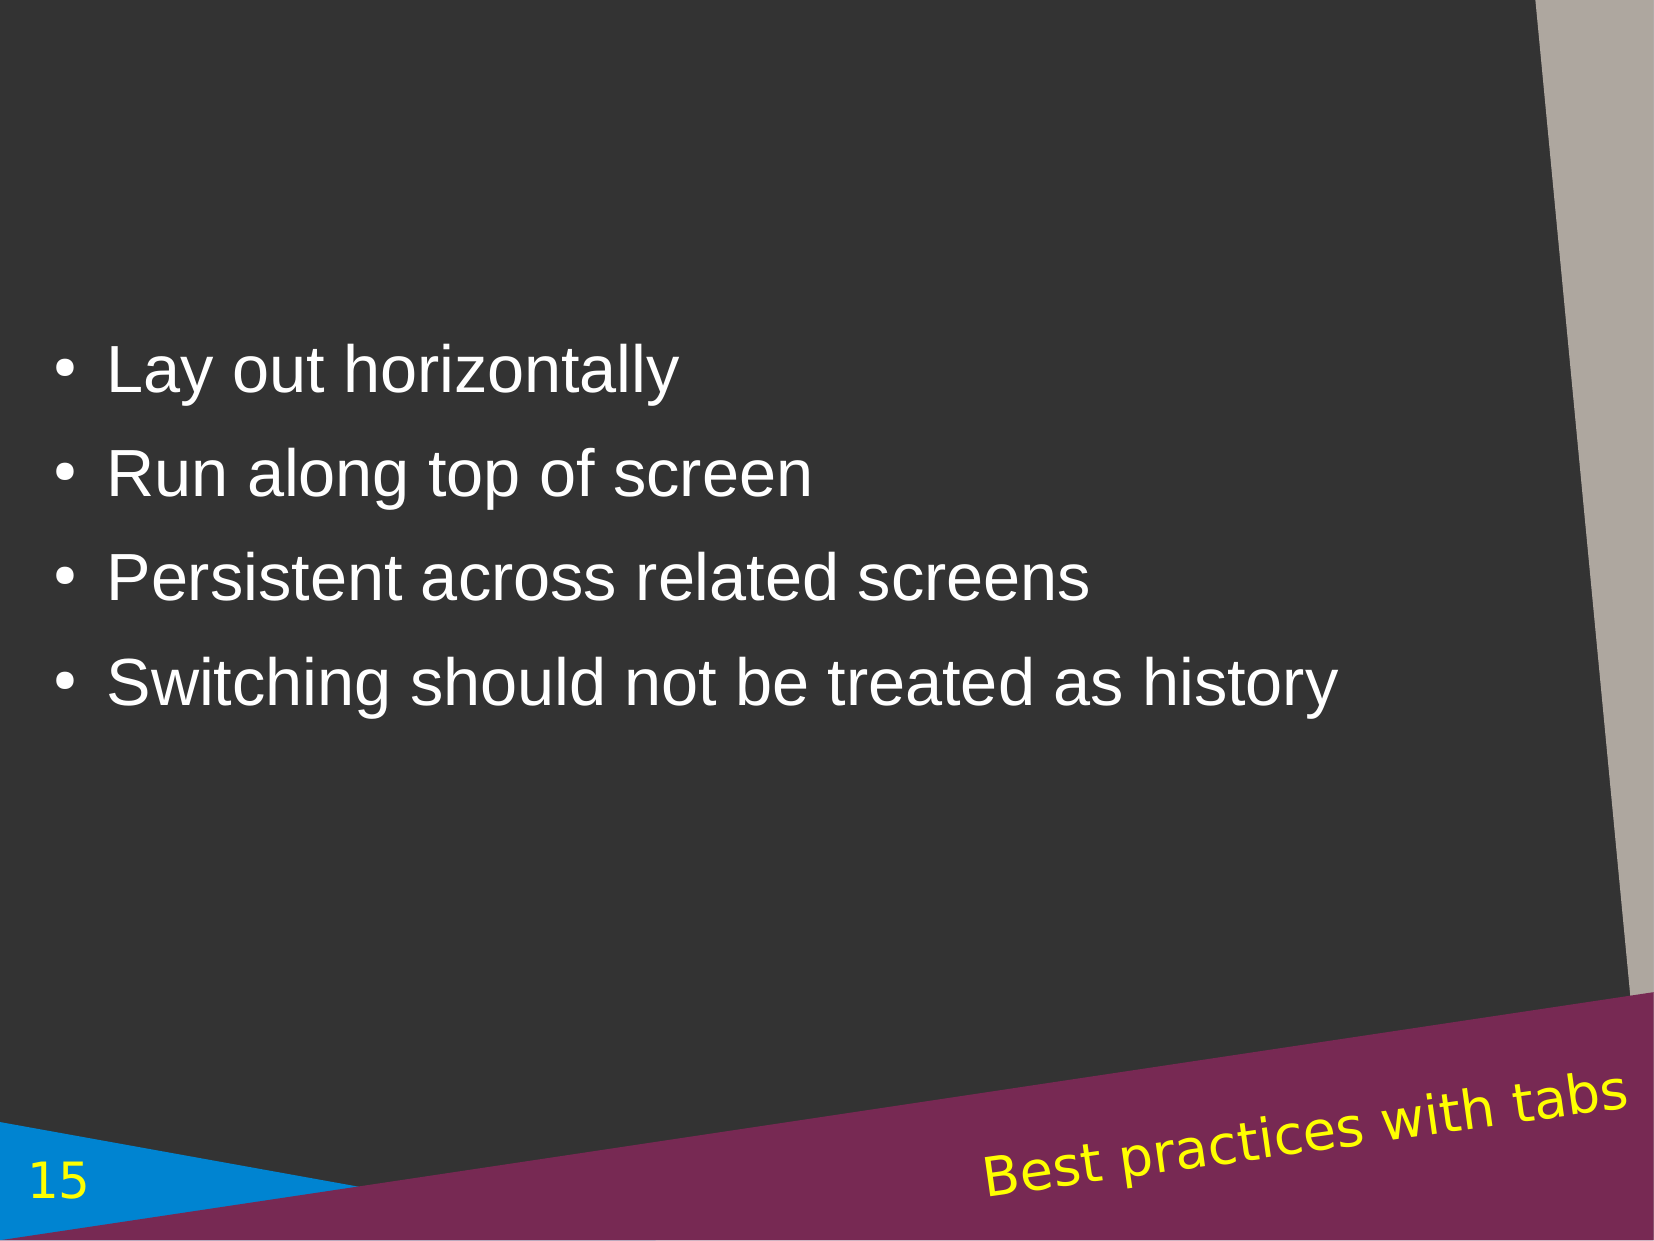

Lay out horizontally
Run along top of screen
Persistent across related screens
Switching should not be treated as history
# Best practices with tabs
15